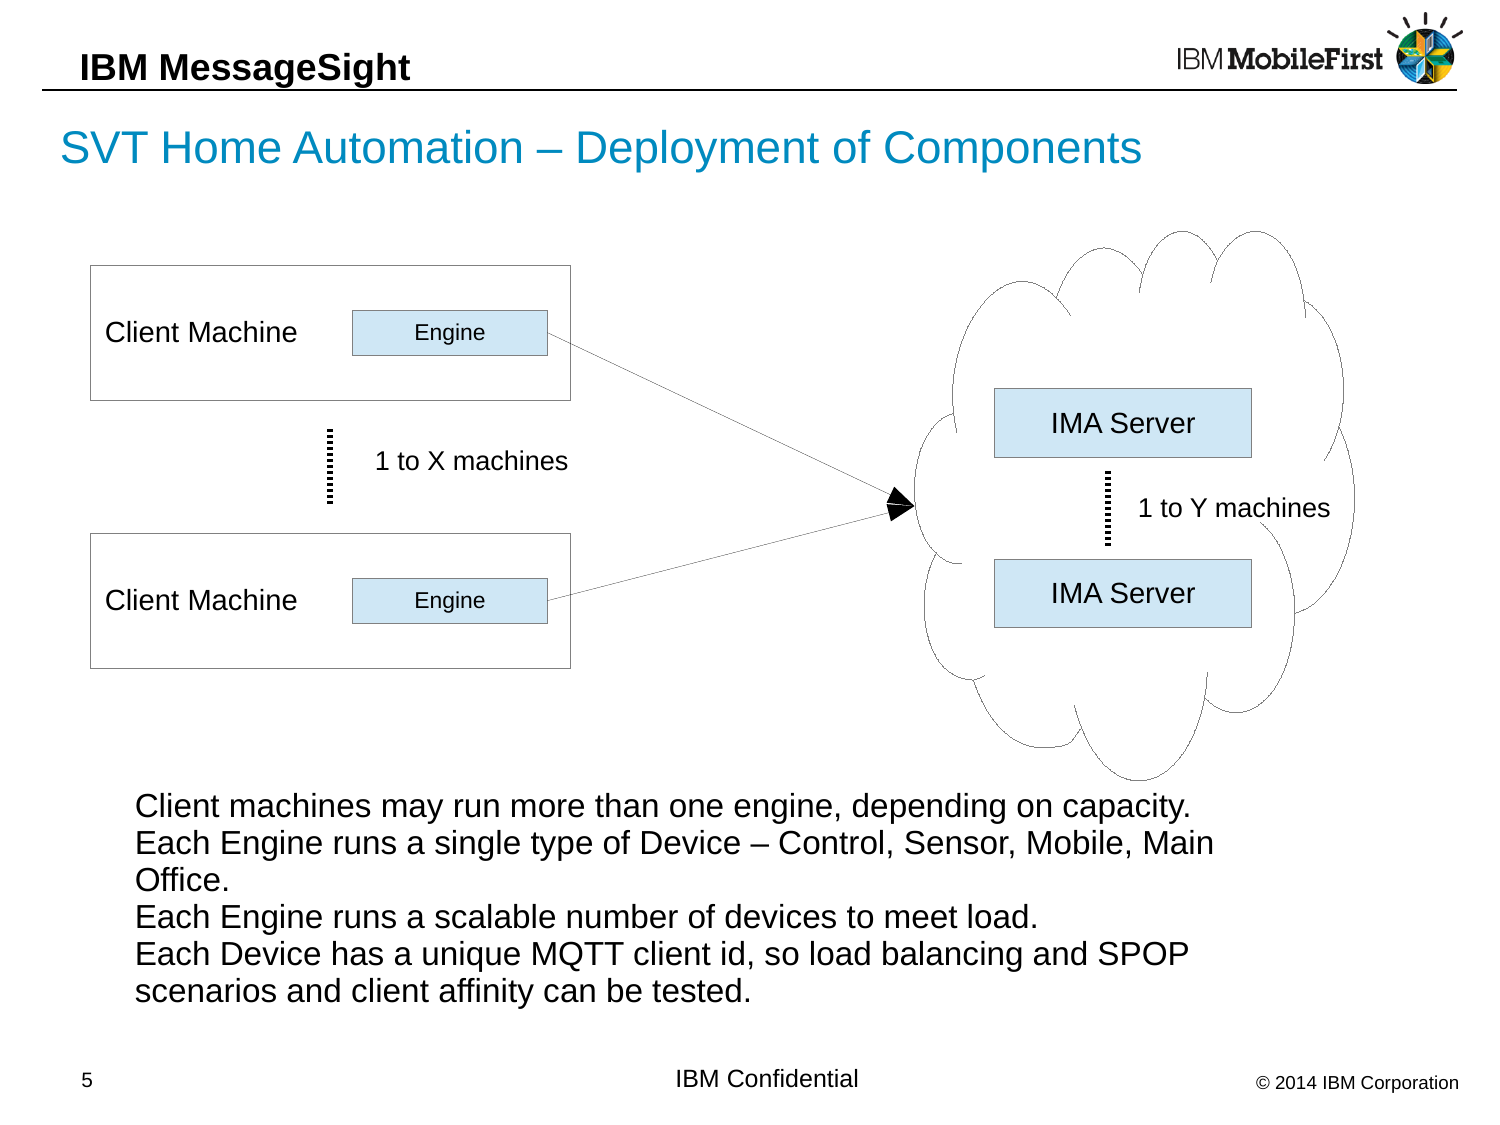

SVT Home Automation – Deployment of Components
Client Machine
Engine
IMA Server
1 to Y machines
IMA Server
1 to X machines
Client Machine
Engine
Client machines may run more than one engine, depending on capacity.
Each Engine runs a single type of Device – Control, Sensor, Mobile, Main Office.
Each Engine runs a scalable number of devices to meet load.
Each Device has a unique MQTT client id, so load balancing and SPOP scenarios and client affinity can be tested.